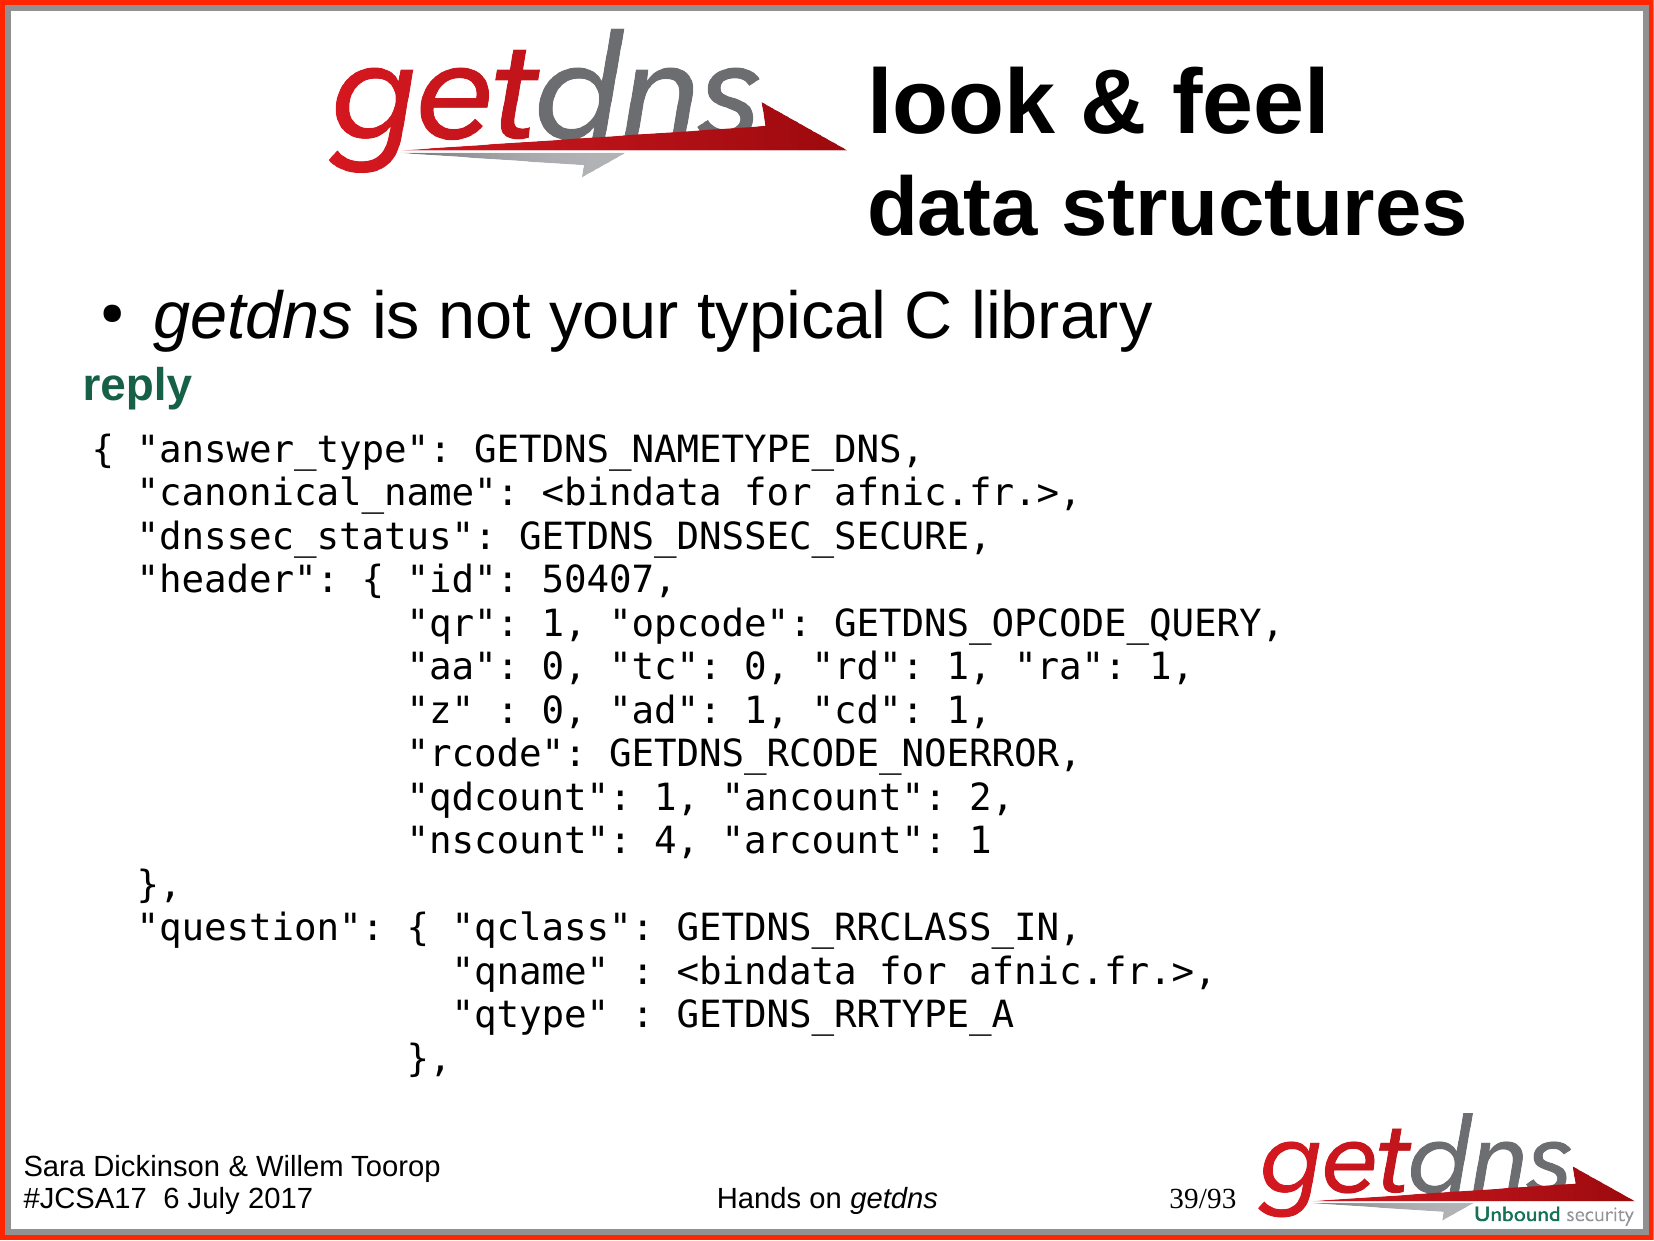

look & feel
							 data structures
# getdns is not your typical C library
reply
{ "answer_type": GETDNS_NAMETYPE_DNS,
 "canonical_name": <bindata for afnic.fr.>,
 "dnssec_status": GETDNS_DNSSEC_SECURE,
 "header": { "id": 50407,
 "qr": 1, "opcode": GETDNS_OPCODE_QUERY,
 "aa": 0, "tc": 0, "rd": 1, "ra": 1,
 "z" : 0, "ad": 1, "cd": 1,
 "rcode": GETDNS_RCODE_NOERROR,
 "qdcount": 1, "ancount": 2,
 "nscount": 4, "arcount": 1
 },
 "question": { "qclass": GETDNS_RRCLASS_IN,
 "qname" : <bindata for afnic.fr.>,
 "qtype" : GETDNS_RRTYPE_A
 },
39